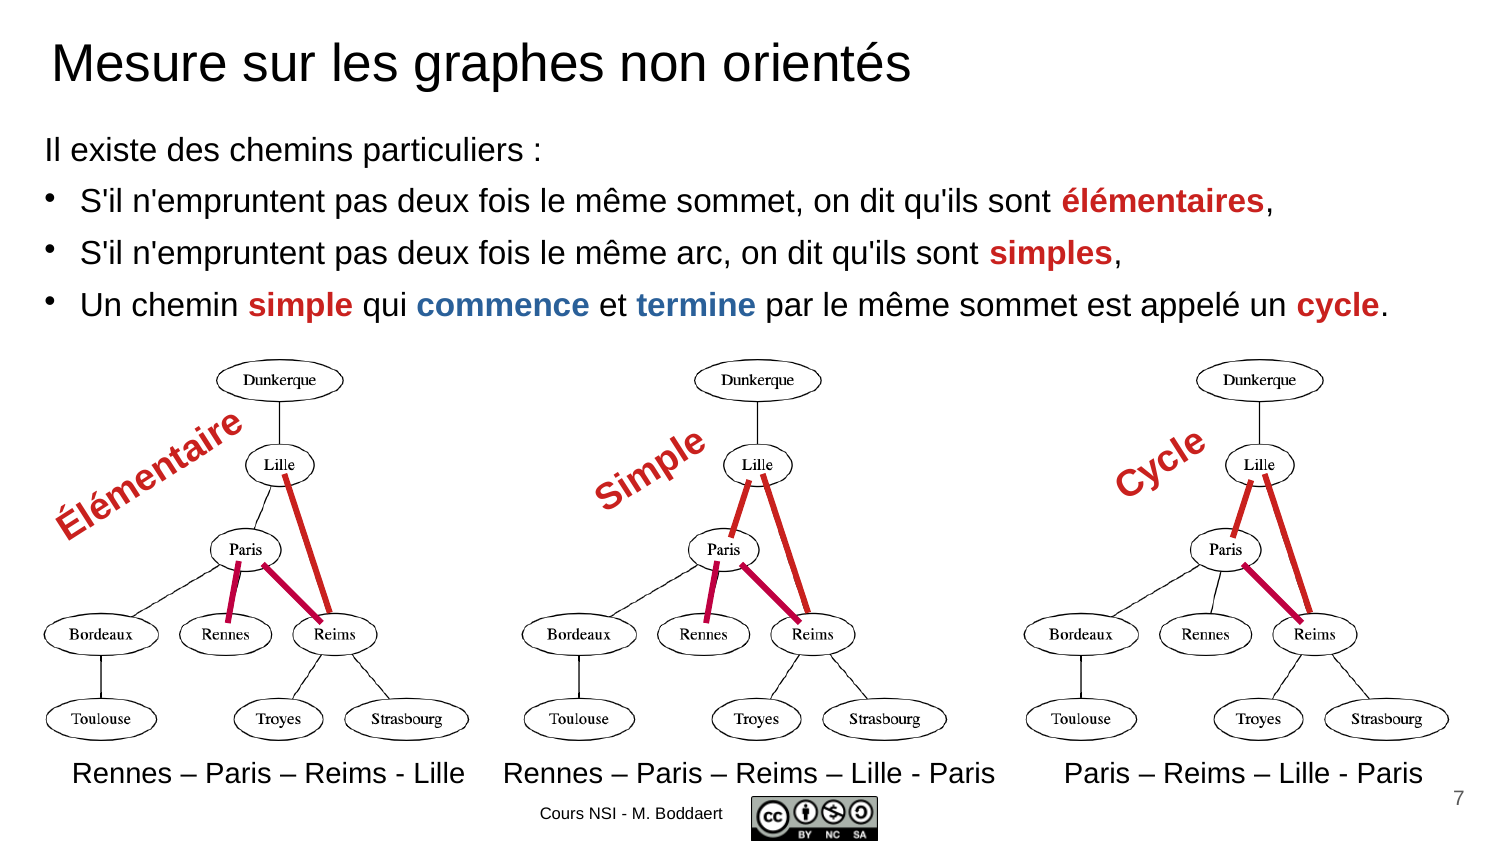

# Mesure sur les graphes non orientés
Il existe des chemins particuliers :
S'il n'empruntent pas deux fois le même sommet, on dit qu'ils sont élémentaires,
S'il n'empruntent pas deux fois le même arc, on dit qu'ils sont simples,
Un chemin simple qui commence et termine par le même sommet est appelé un cycle.
Cycle
Simple
Élémentaire
Rennes – Paris – Reims - Lille
Rennes – Paris – Reims – Lille - Paris
Paris – Reims – Lille - Paris